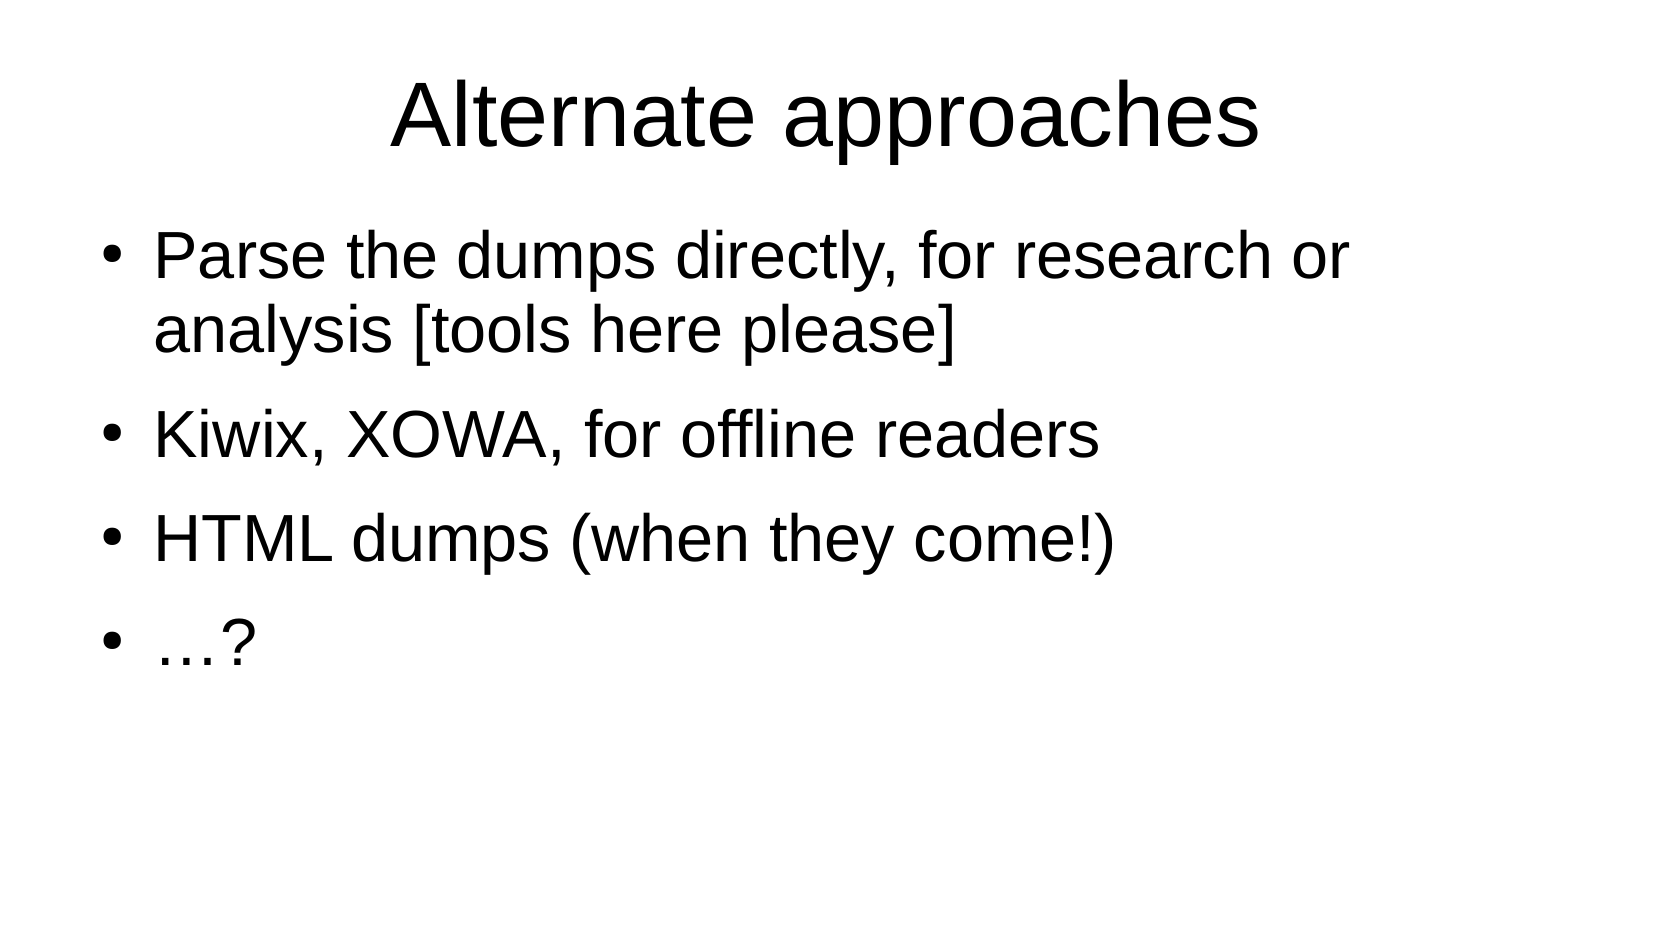

# Alternate approaches
Parse the dumps directly, for research or analysis [tools here please]
Kiwix, XOWA, for offline readers
HTML dumps (when they come!)
…?